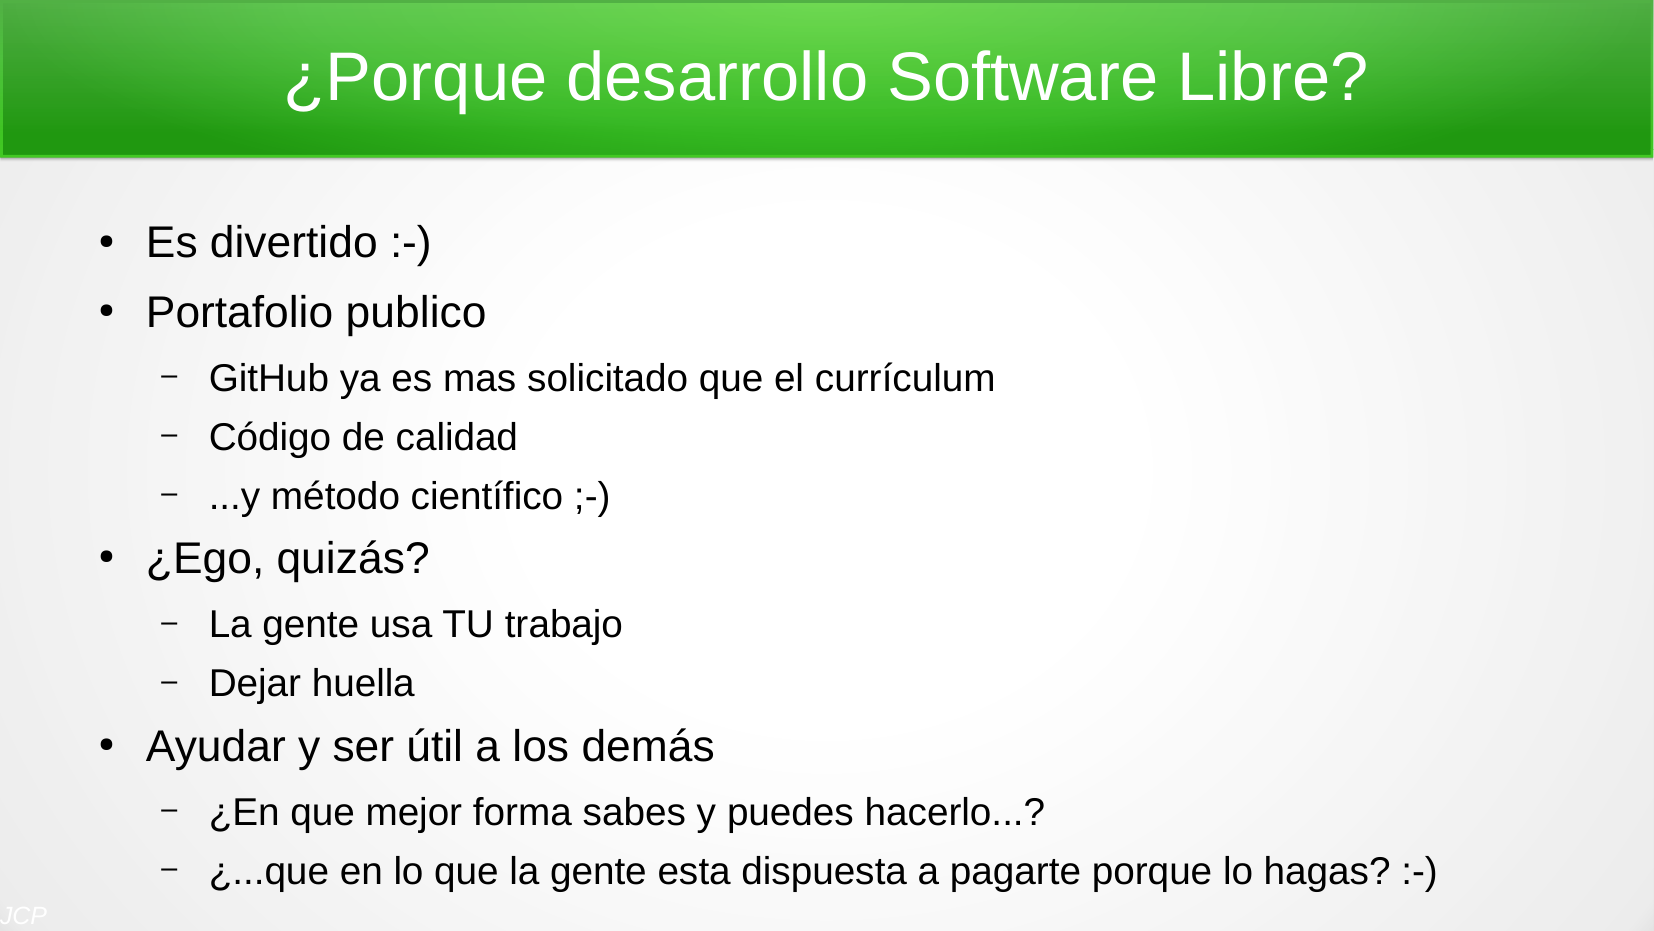

# ¿Porque desarrollo Software Libre?
Es divertido :-)
Portafolio publico
GitHub ya es mas solicitado que el currículum
Código de calidad
...y método científico ;-)
¿Ego, quizás?
La gente usa TU trabajo
Dejar huella
Ayudar y ser útil a los demás
¿En que mejor forma sabes y puedes hacerlo...?
¿...que en lo que la gente esta dispuesta a pagarte porque lo hagas? :-)
JCP